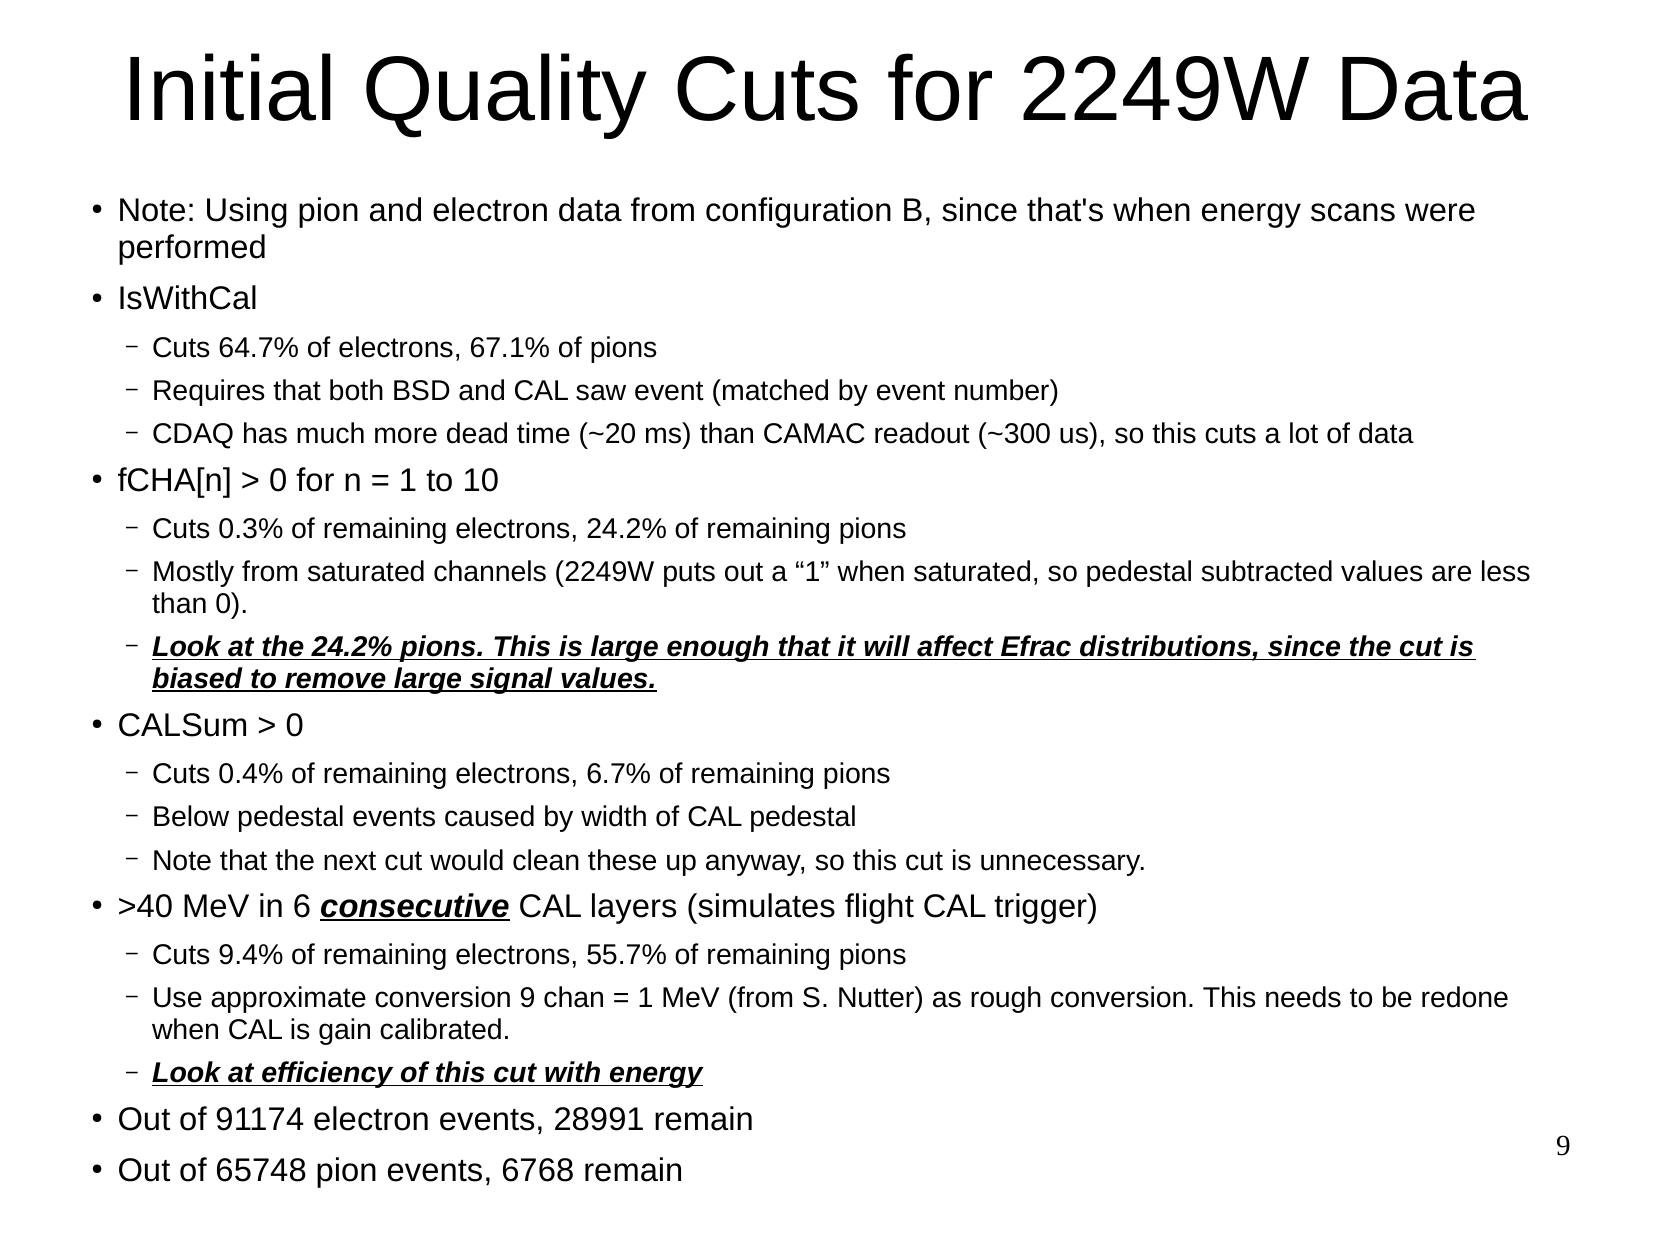

Initial Quality Cuts for 2249W Data
# Note: Using pion and electron data from configuration B, since that's when energy scans were performed
IsWithCal
Cuts 64.7% of electrons, 67.1% of pions
Requires that both BSD and CAL saw event (matched by event number)
CDAQ has much more dead time (~20 ms) than CAMAC readout (~300 us), so this cuts a lot of data
fCHA[n] > 0 for n = 1 to 10
Cuts 0.3% of remaining electrons, 24.2% of remaining pions
Mostly from saturated channels (2249W puts out a “1” when saturated, so pedestal subtracted values are less than 0).
Look at the 24.2% pions. This is large enough that it will affect Efrac distributions, since the cut is biased to remove large signal values.
CALSum > 0
Cuts 0.4% of remaining electrons, 6.7% of remaining pions
Below pedestal events caused by width of CAL pedestal
Note that the next cut would clean these up anyway, so this cut is unnecessary.
>40 MeV in 6 consecutive CAL layers (simulates flight CAL trigger)
Cuts 9.4% of remaining electrons, 55.7% of remaining pions
Use approximate conversion 9 chan = 1 MeV (from S. Nutter) as rough conversion. This needs to be redone when CAL is gain calibrated.
Look at efficiency of this cut with energy
Out of 91174 electron events, 28991 remain
Out of 65748 pion events, 6768 remain
9